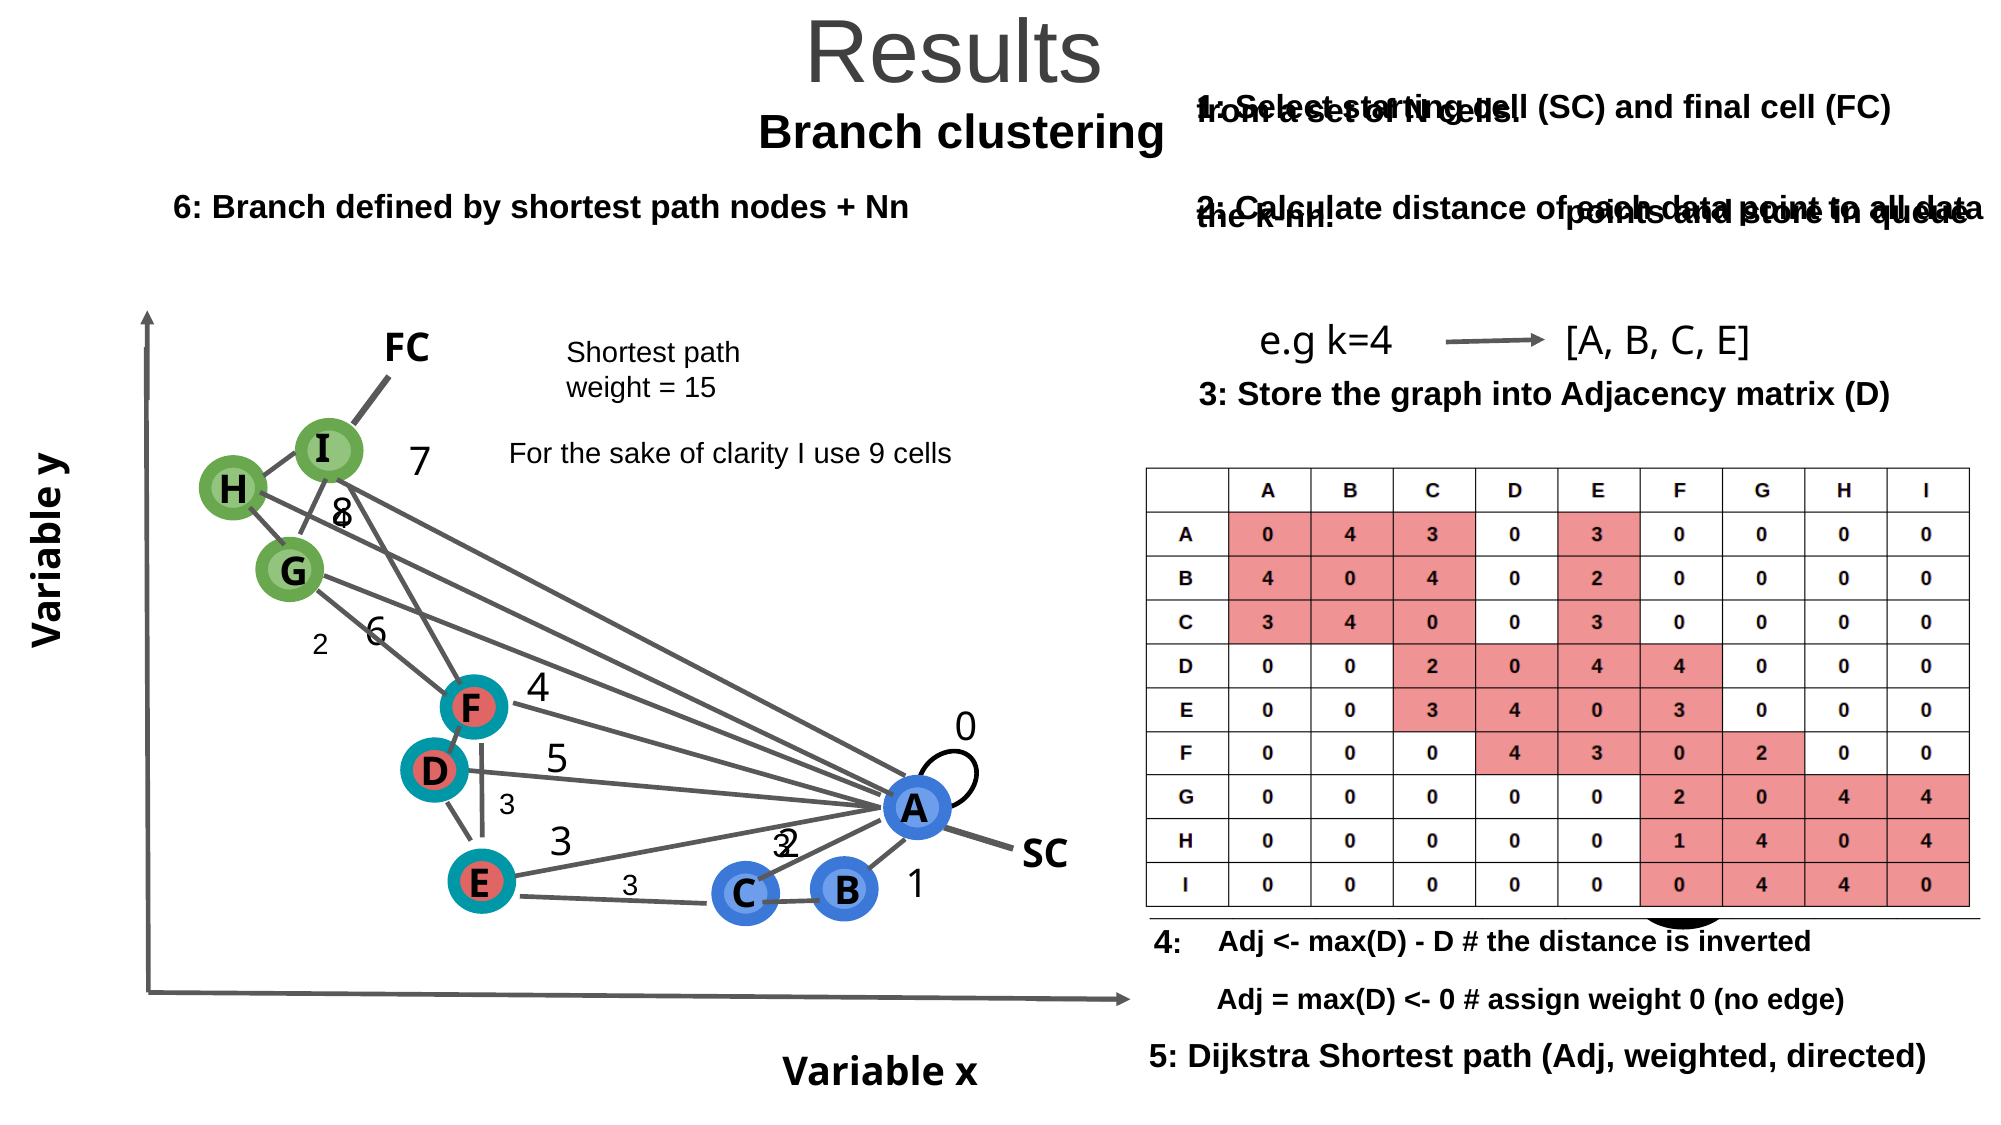

Results
Branch clustering
1: Select starting cell (SC) and final cell (FC) from a set of N cells.
6: Branch defined by shortest path nodes + Nn
2: Calculate distance of each data point to all data points and store in queue the k-nn.
[A, B, C, E]
e.g k=4
FC
Shortest path weight = 15
3: Store the graph into Adjacency matrix (D)
I
7
For the sake of clarity I use 9 cells
H
Variable y
8
4
G
6
2
4
F
0
5
D
A
3
3
2
SC
3
E
1
B
C
3
 Adj <- max(D) - D # the distance is inverted
4:
Adj = max(D) <- 0 # assign weight 0 (no edge)
Variable x
5: Dijkstra Shortest path (Adj, weighted, directed)